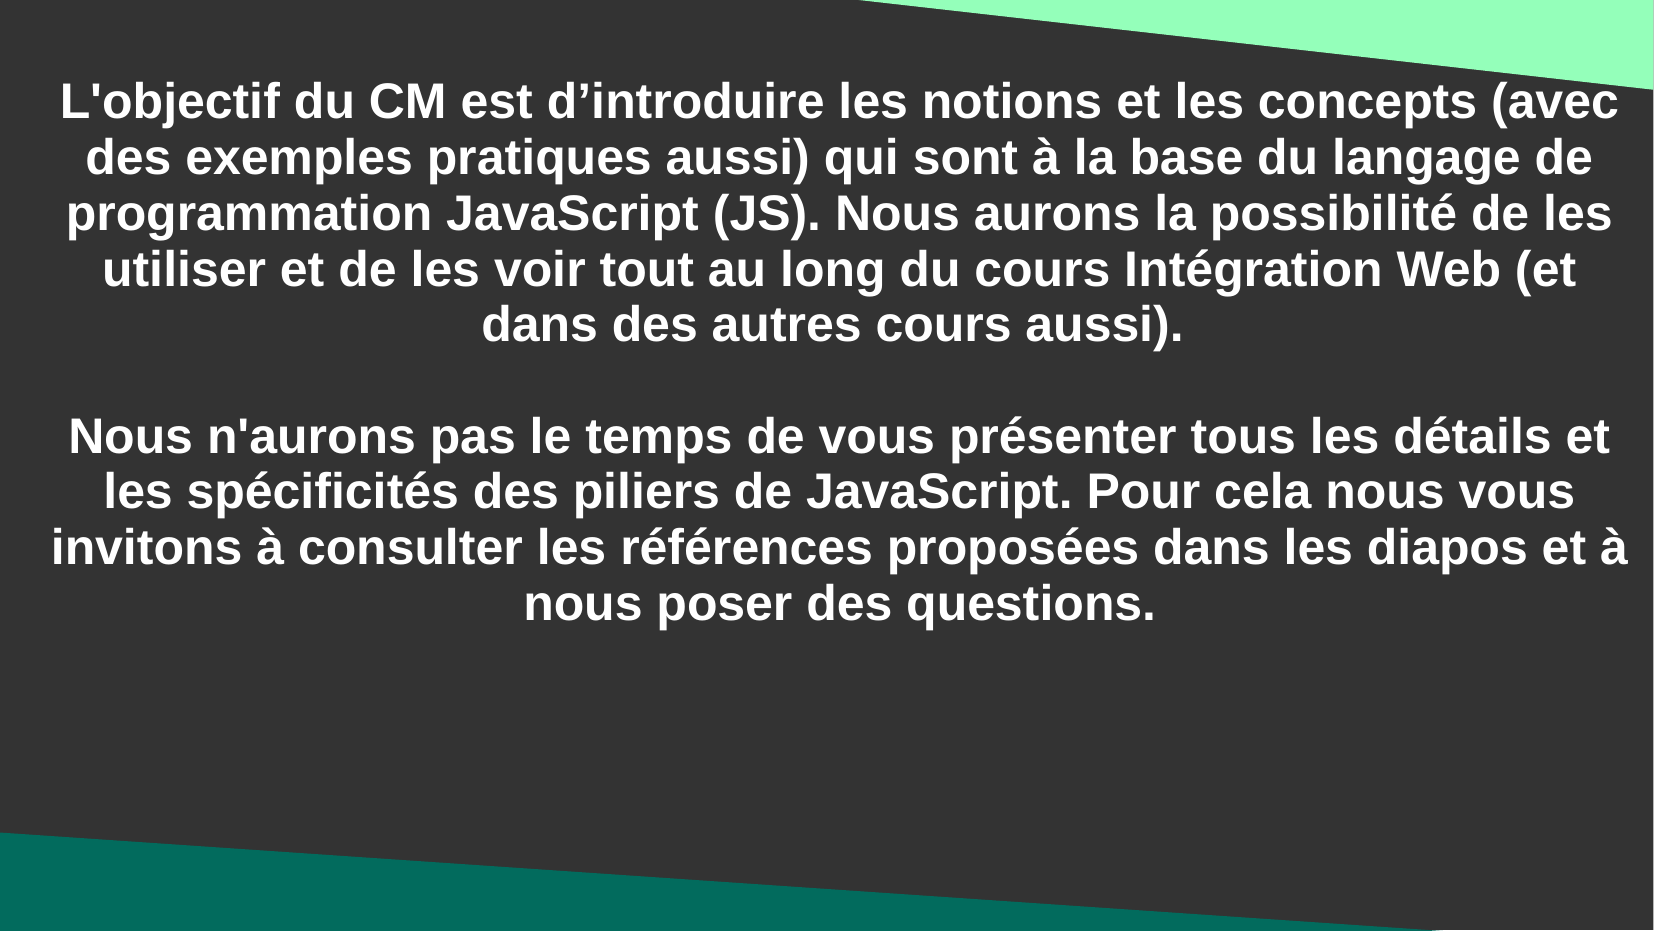

# L'objectif du CM est d’introduire les notions et les concepts (avec des exemples pratiques aussi) qui sont à la base du langage de programmation JavaScript (JS). Nous aurons la possibilité de les utiliser et de les voir tout au long du cours Intégration Web (et dans des autres cours aussi). Nous n'aurons pas le temps de vous présenter tous les détails et les spécificités des piliers de JavaScript. Pour cela nous vous invitons à consulter les références proposées dans les diapos et à nous poser des questions.